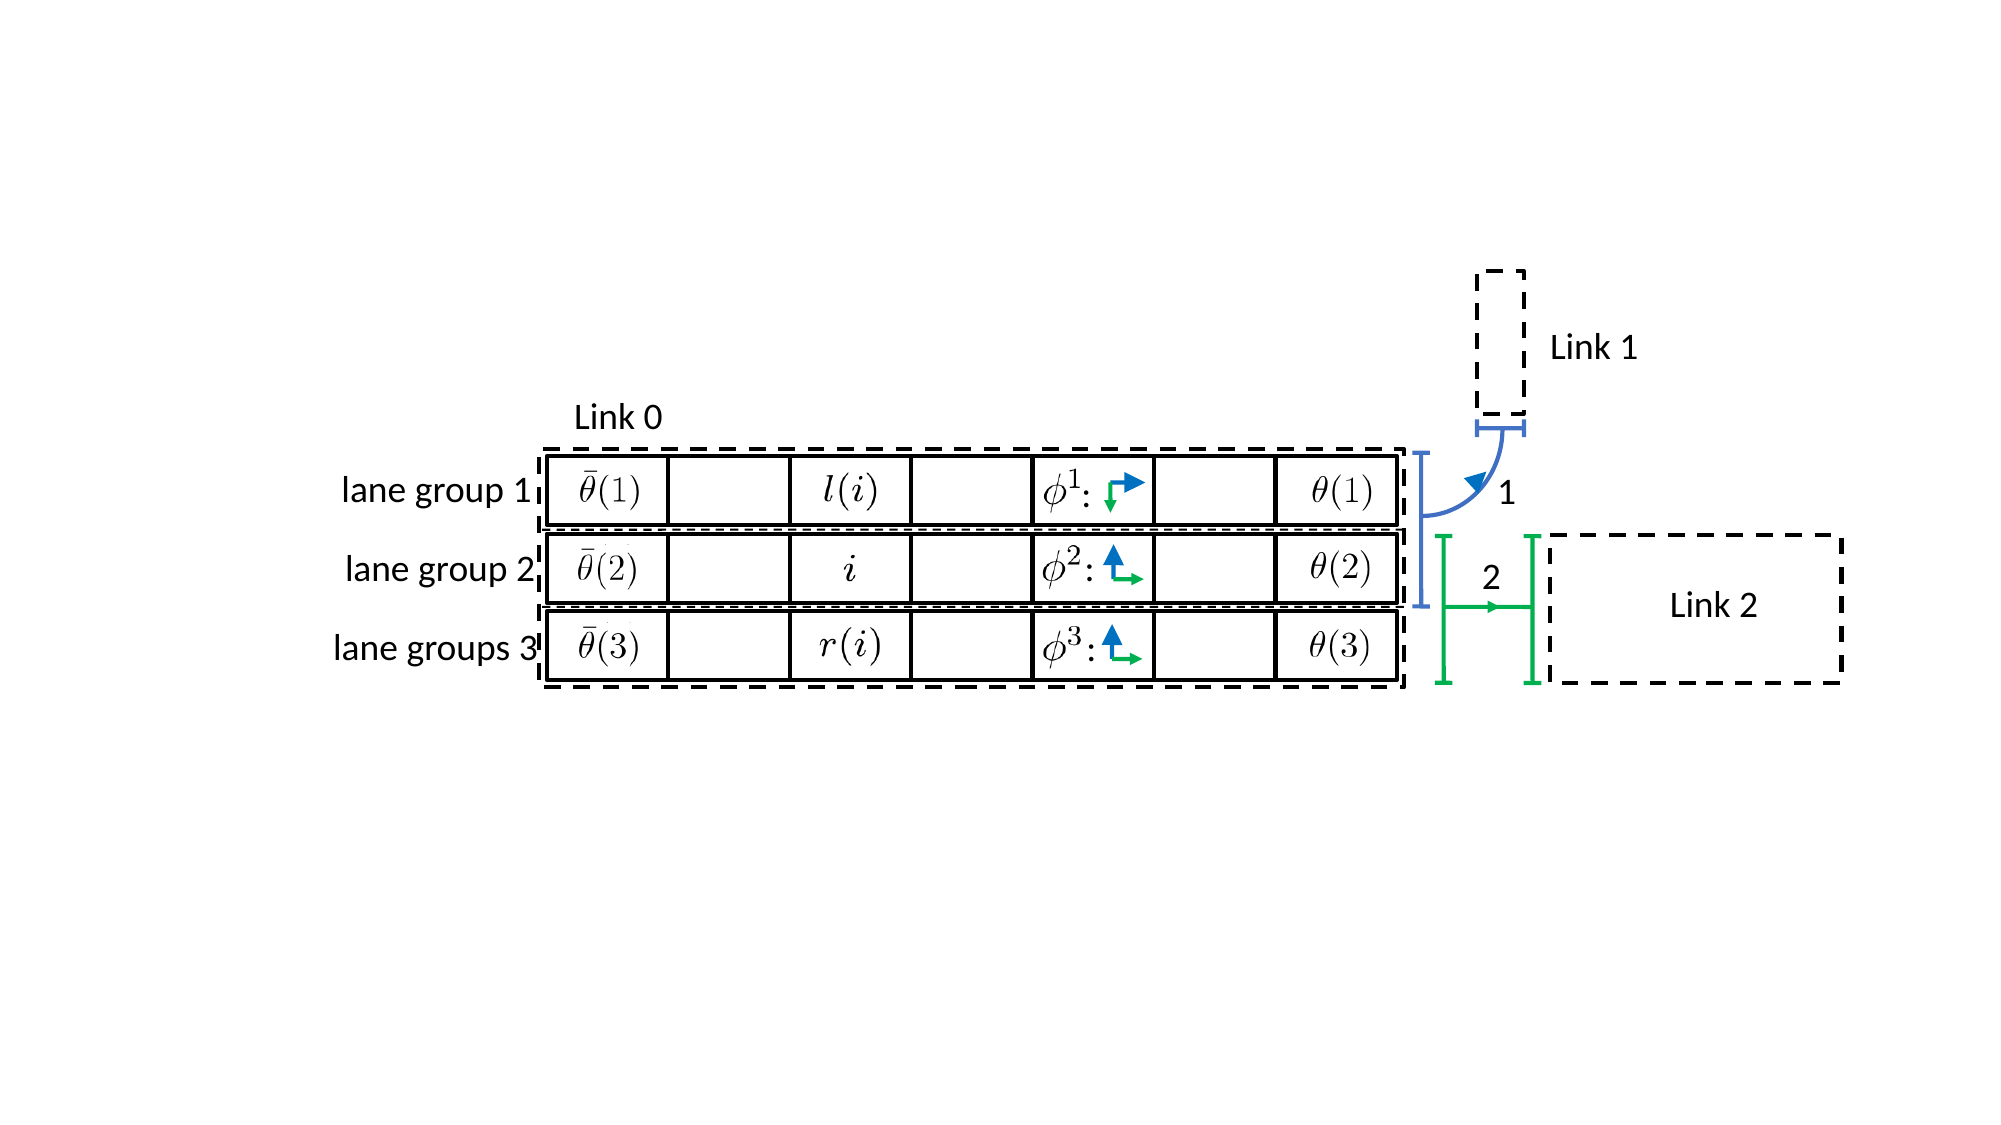

Link 1
Link 0
lane group 1
1
:
2
Link 2
:
lane group 2
lane groups 3
: